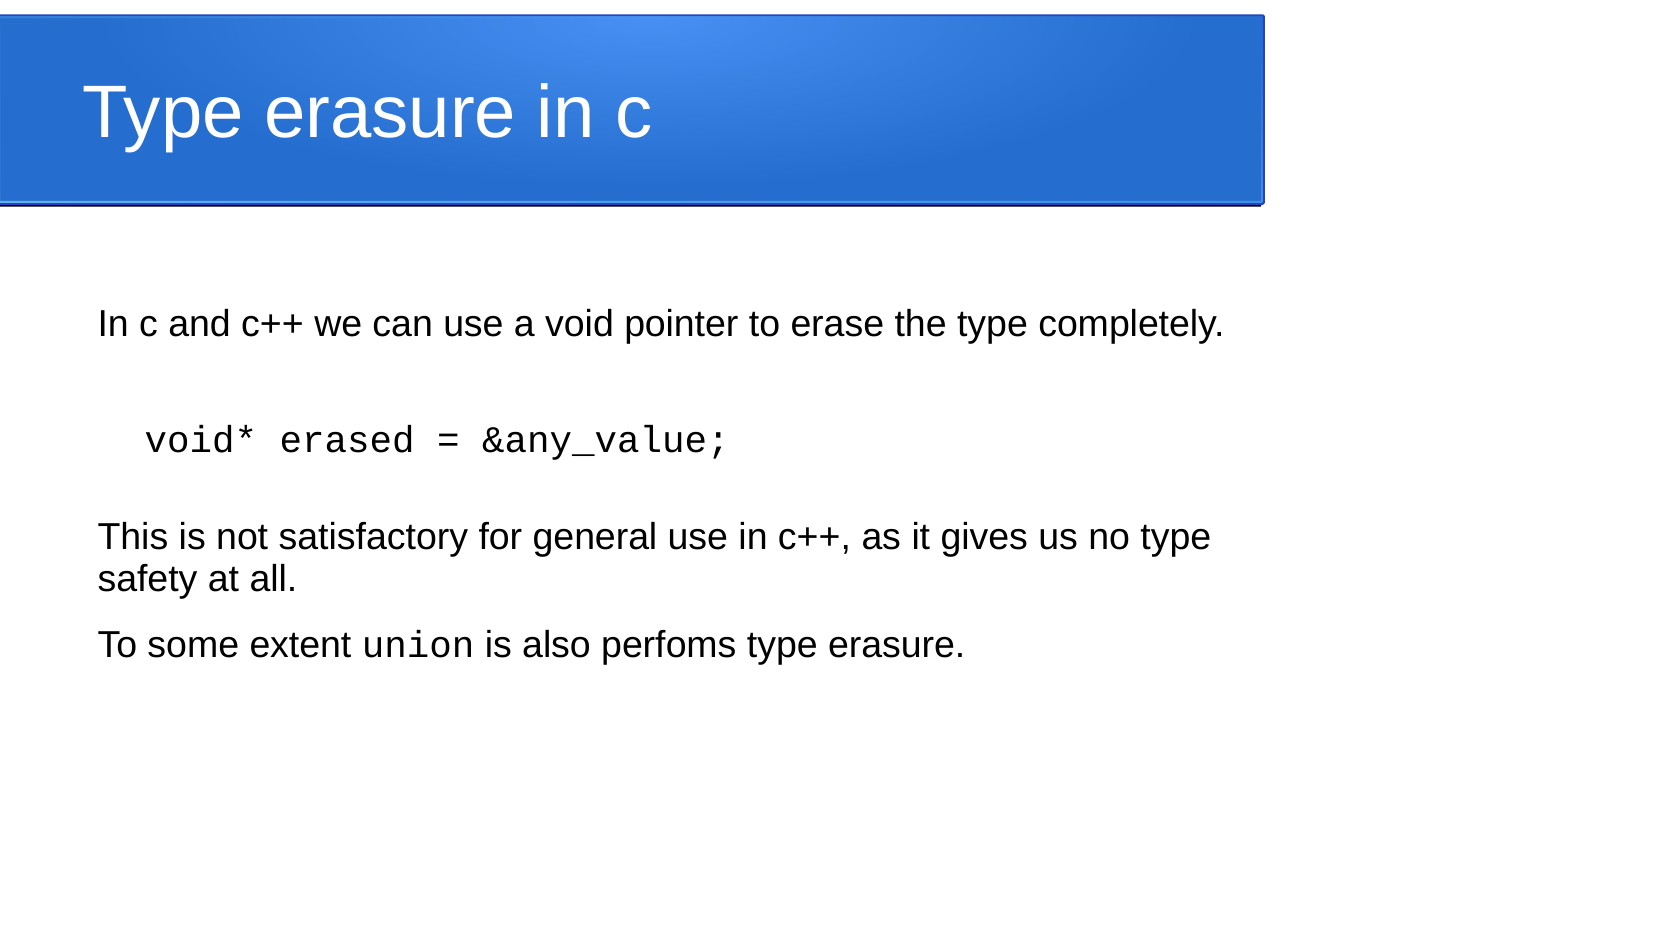

# Type erasure in c
In c and c++ we can use a void pointer to erase the type completely.
void* erased = &any_value;
This is not satisfactory for general use in c++, as it gives us no type safety at all.
To some extent union is also perfoms type erasure.